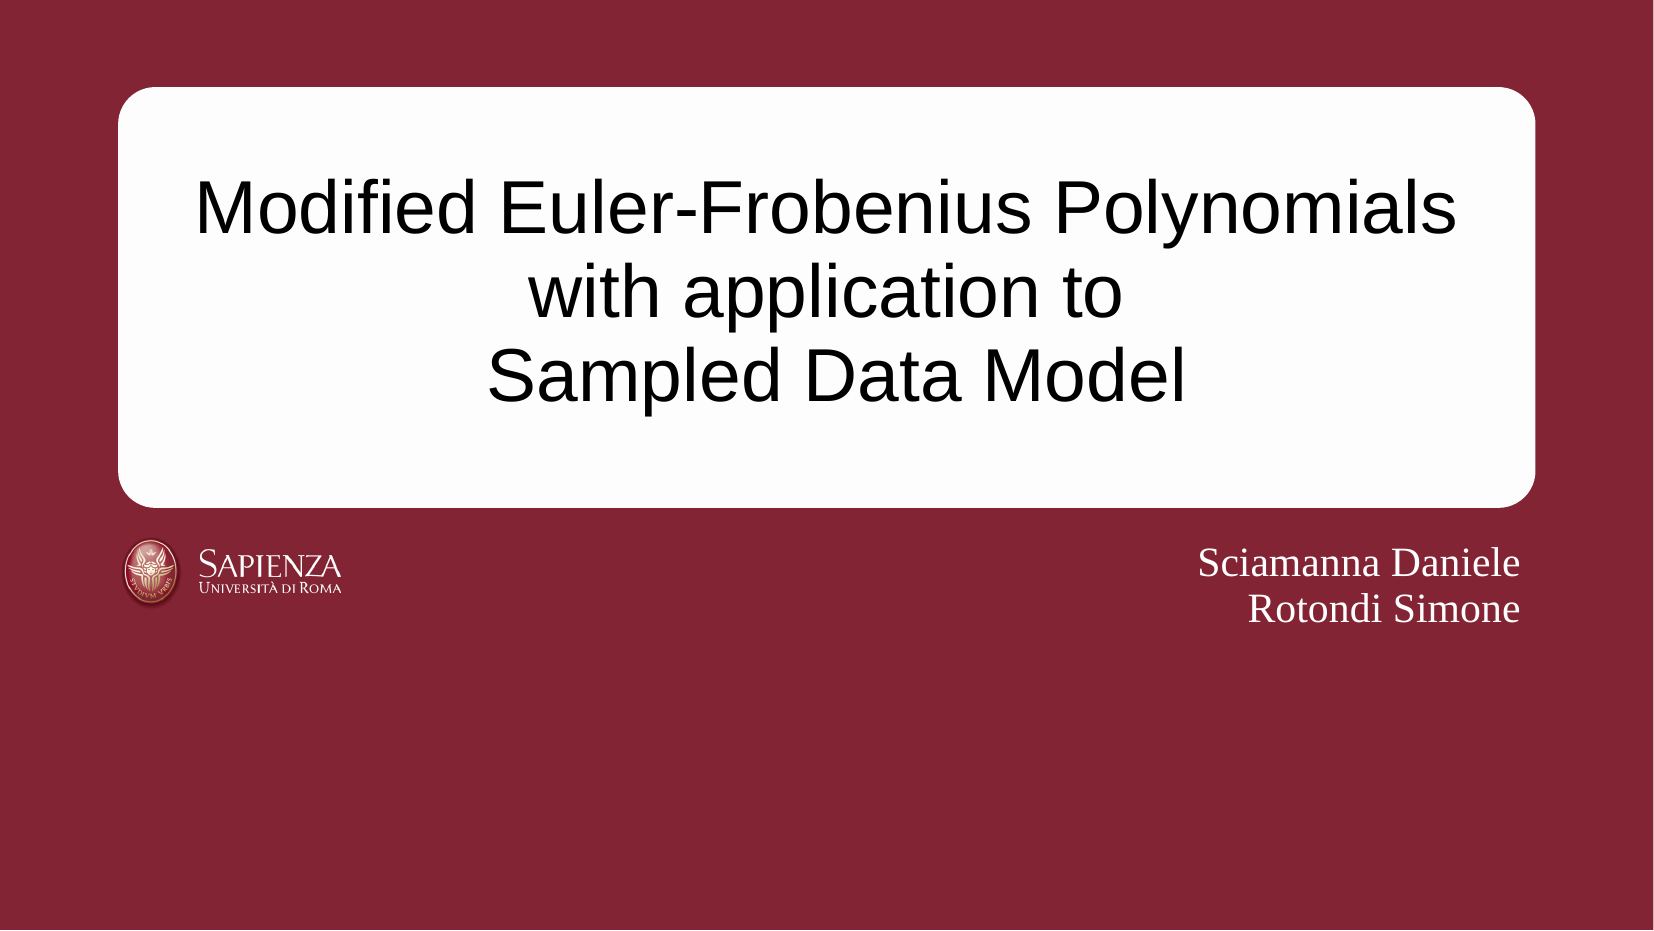

# Modified Euler-Frobenius Polynomials with application to Sampled Data Model
Sciamanna Daniele
Rotondi Simone